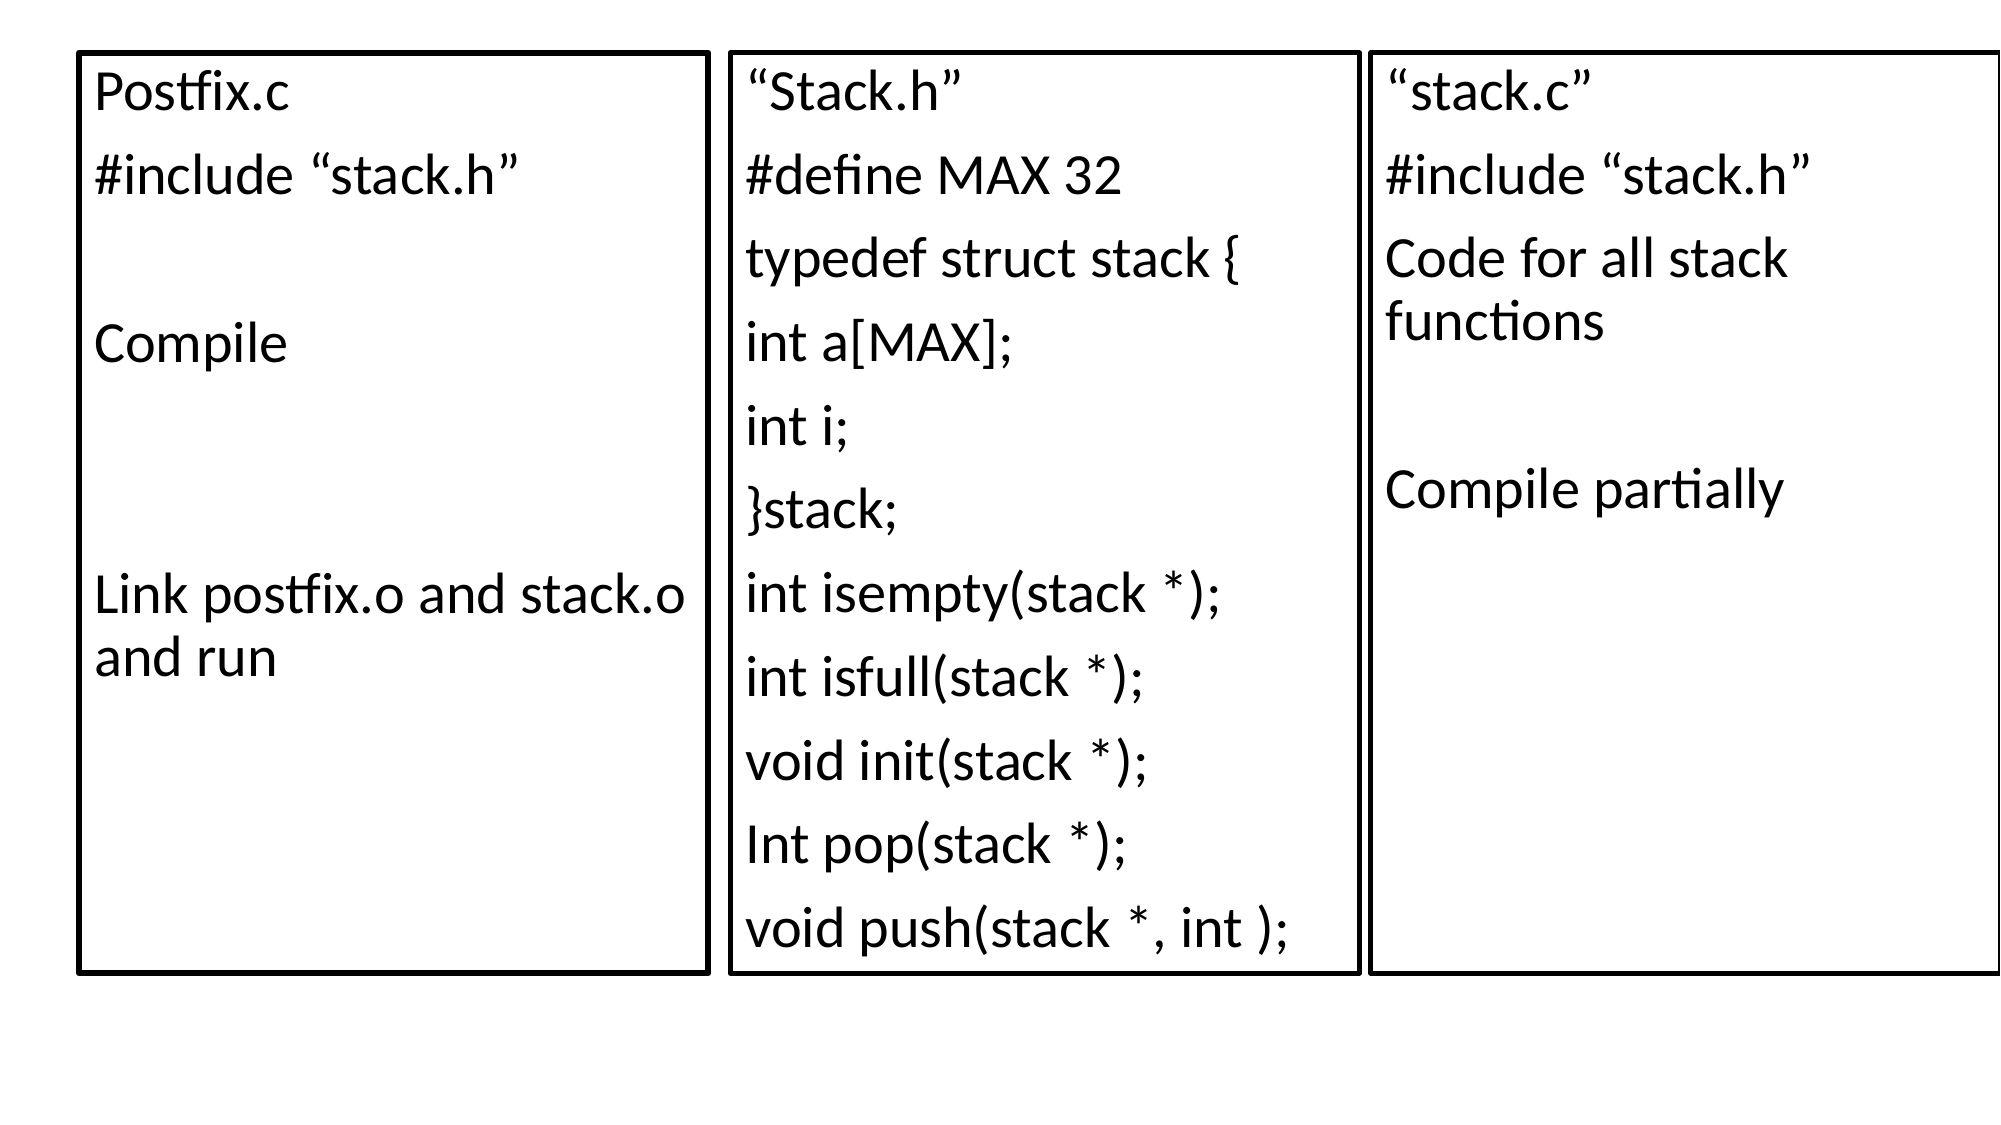

# Postfix.c
#include “stack.h”
Compile
Link postfix.o and stack.o and run
“Stack.h”
#define MAX 32
typedef struct stack {
int a[MAX];
int i;
}stack;
int isempty(stack *);
int isfull(stack *);
void init(stack *);
Int pop(stack *);
void push(stack *, int );
“stack.c”
#include “stack.h”
Code for all stack functions
Compile partially